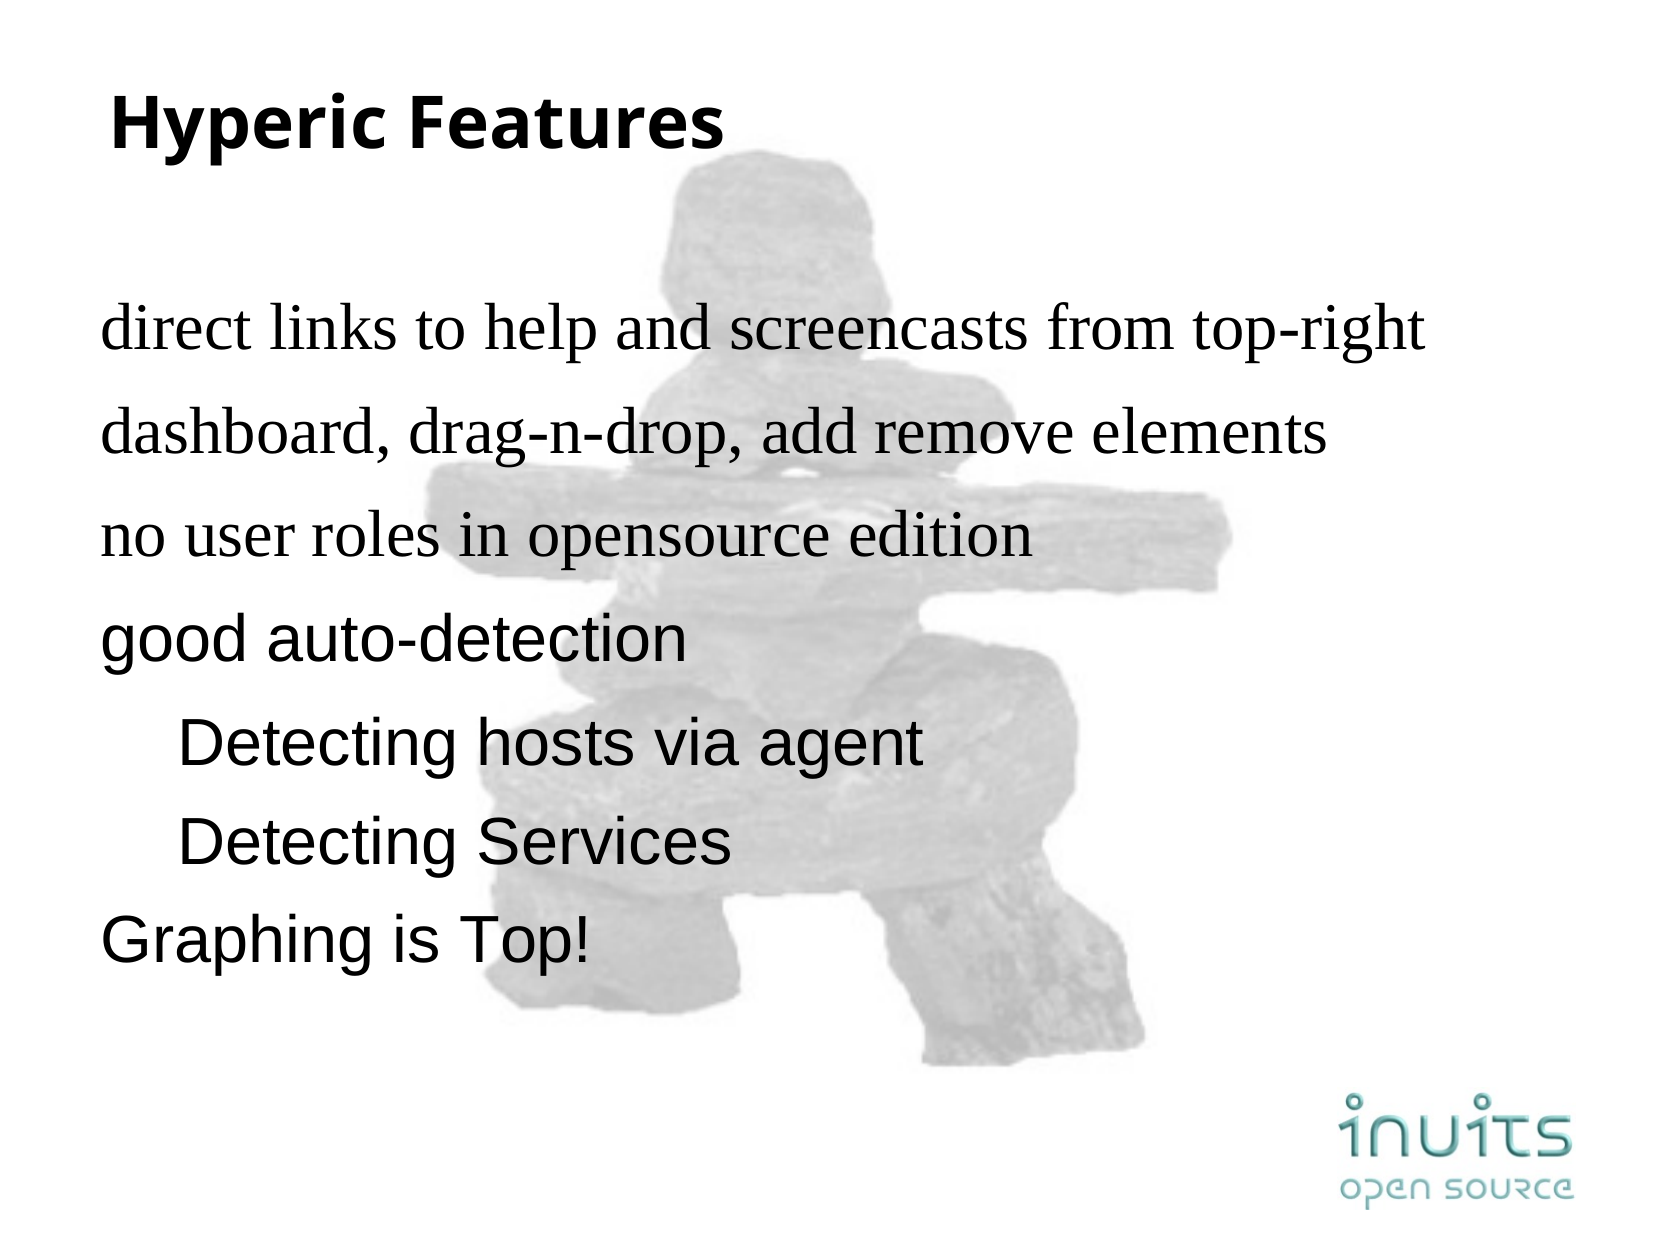

# Hyperic Features
direct links to help and screencasts from top-right
dashboard, drag-n-drop, add remove elements
no user roles in opensource edition
good auto-detection
Detecting hosts via agent
Detecting Services
Graphing is Top!
56